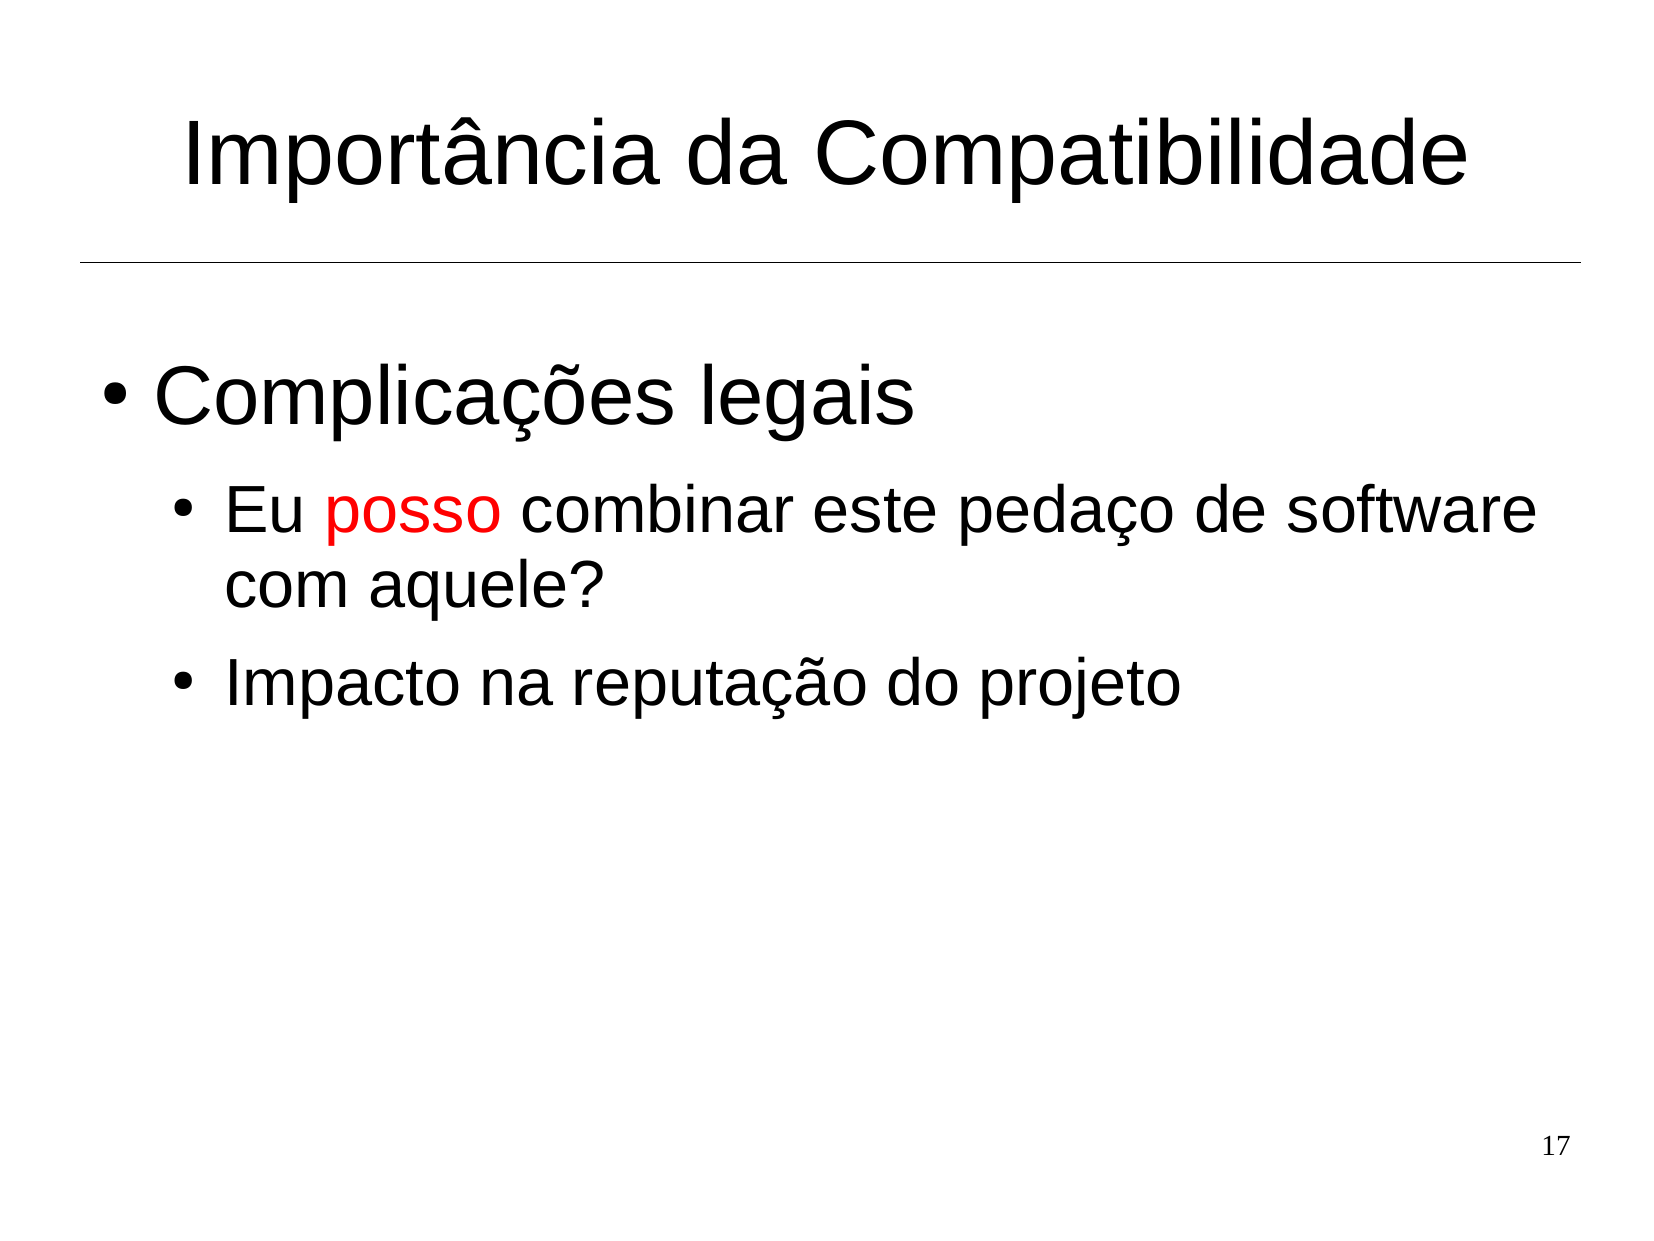

# Importância da Compatibilidade
Complicações legais
Eu posso combinar este pedaço de software com aquele?
Impacto na reputação do projeto
17